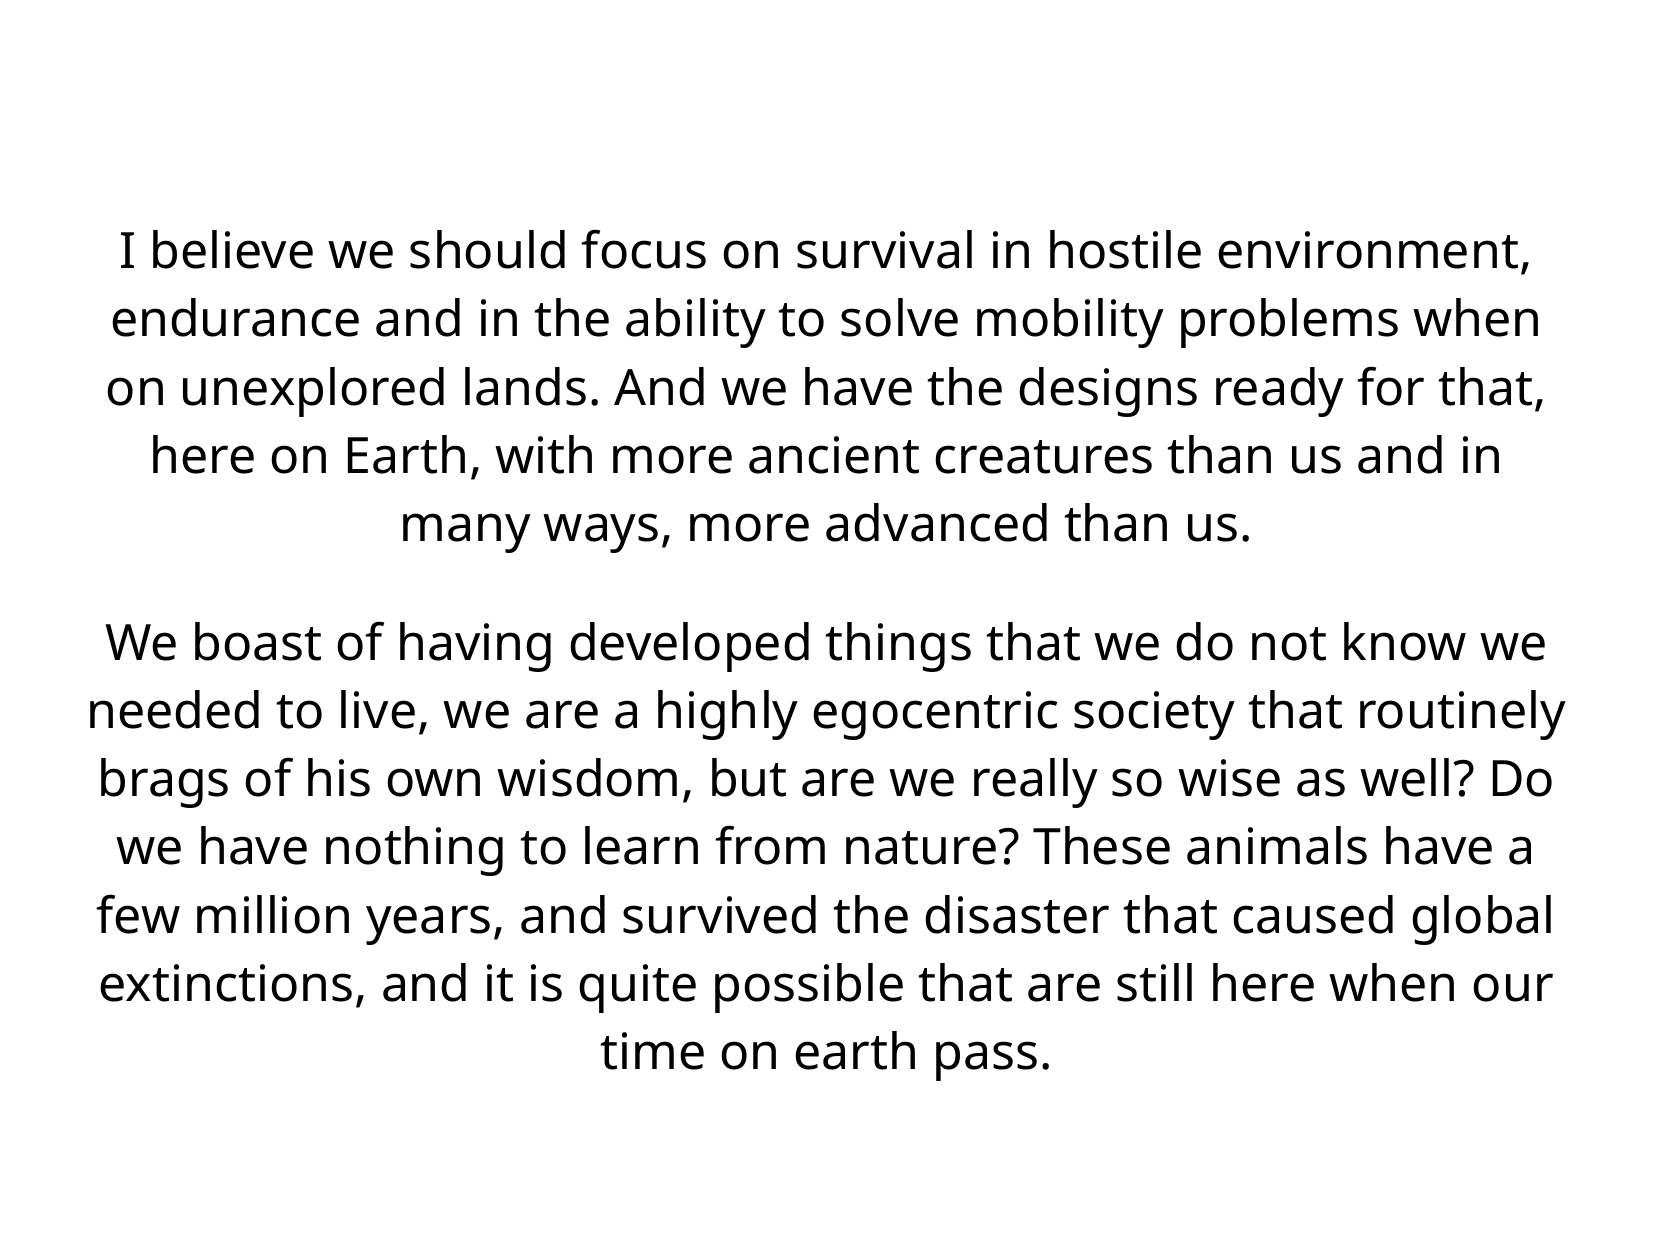

#
I believe we should focus on survival in hostile environment, endurance and in the ability to solve mobility problems when on unexplored lands. And we have the designs ready for that, here on Earth, with more ancient creatures than us and in many ways, more advanced than us.
We boast of having developed things that we do not know we needed to live, we are a highly egocentric society that routinely brags of his own wisdom, but are we really so wise as well? Do we have nothing to learn from nature? These animals have a few million years, and survived the disaster that caused global extinctions, and it is quite possible that are still here when our time on earth pass.